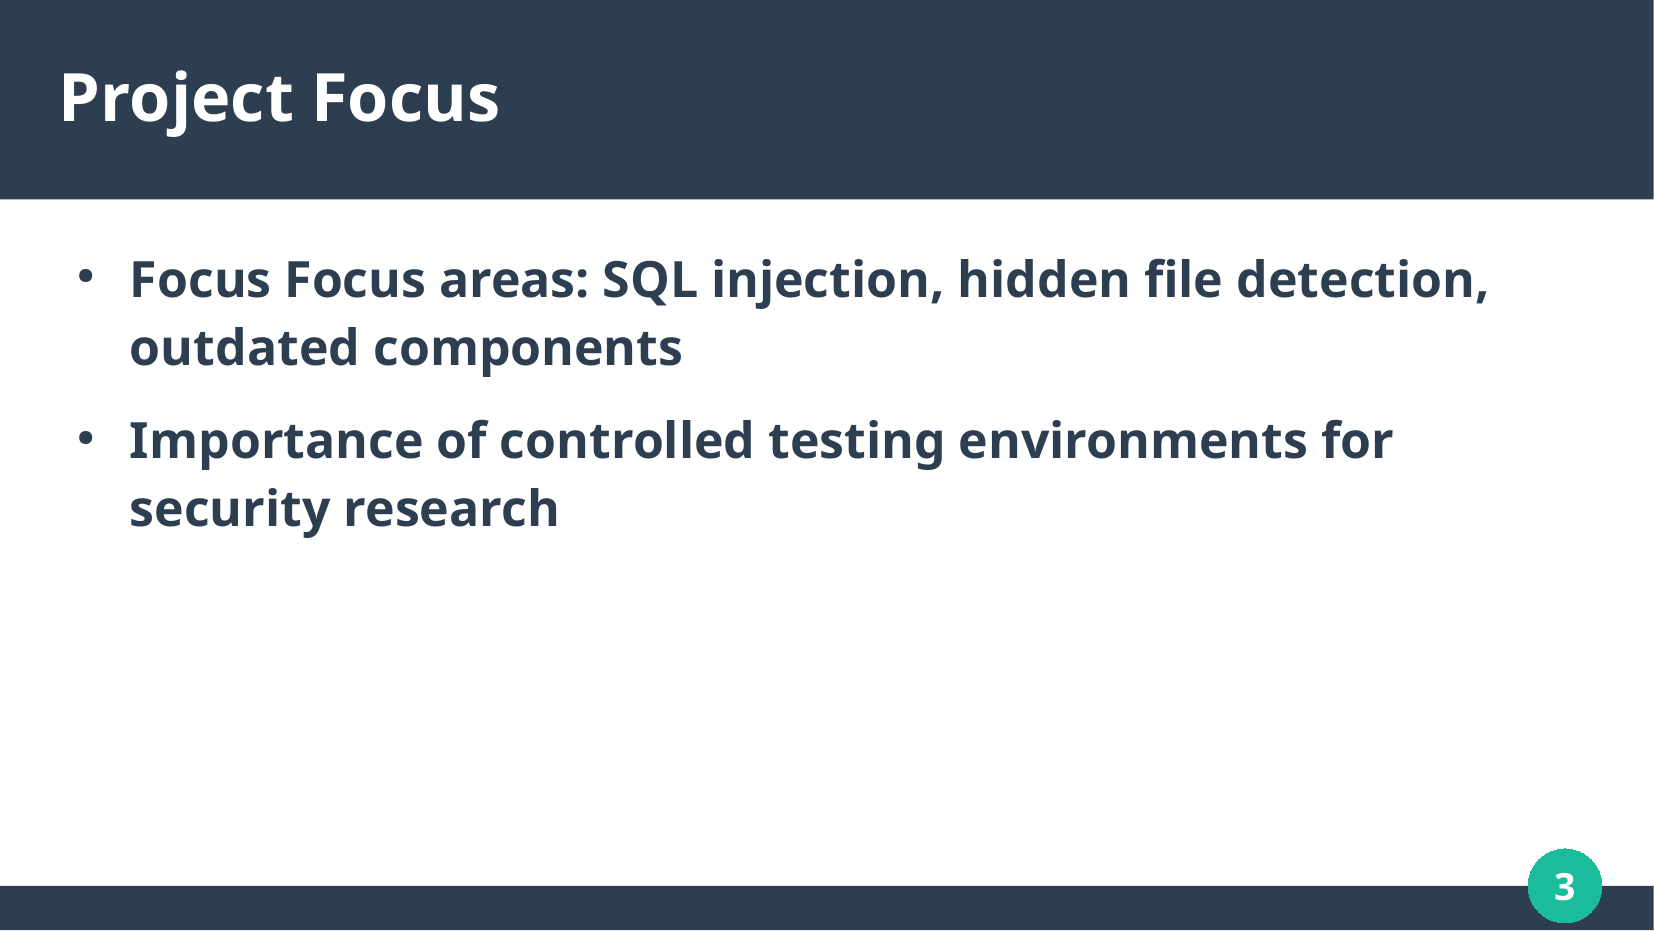

# Project Focus
Focus Focus areas: SQL injection, hidden file detection, outdated components
Importance of controlled testing environments for security research
3